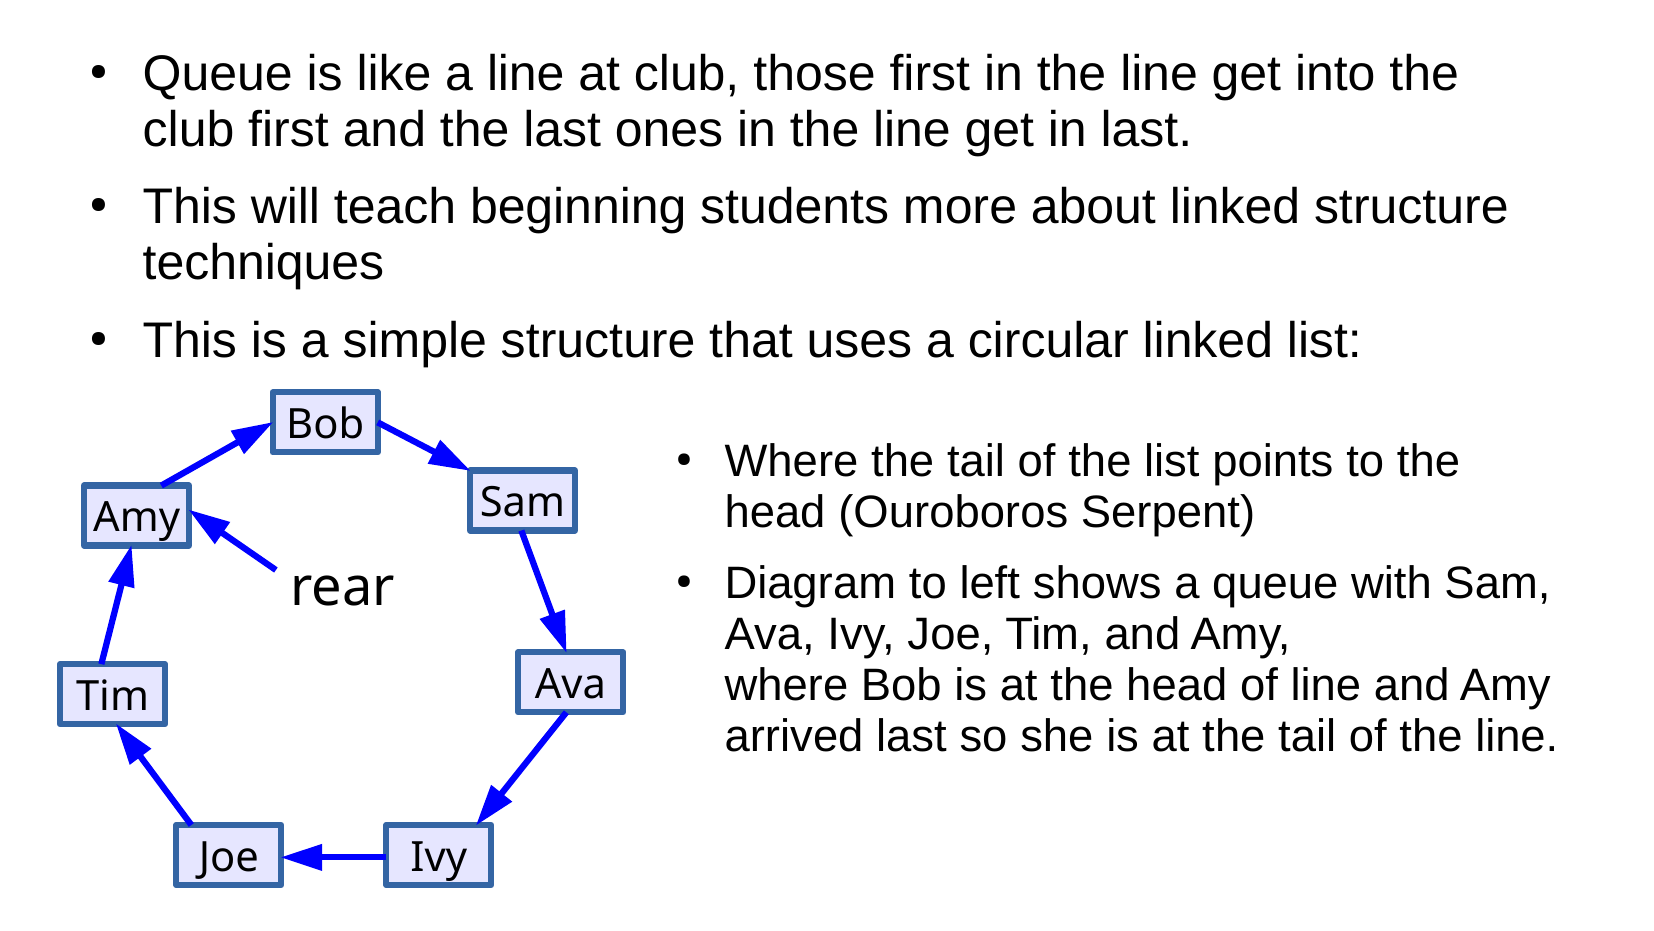

# Queue is like a line at club, those first in the line get into the club first and the last ones in the line get in last.
This will teach beginning students more about linked structure techniques
This is a simple structure that uses a circular linked list:
Bob
Where the tail of the list points to the head (Ouroboros Serpent)
Diagram to left shows a queue with Sam, Ava, Ivy, Joe, Tim, and Amy,
where Bob is at the head of line and Amy arrived last so she is at the tail of the line.
Sam
Amy
rear
Ava
Tim
Joe
Ivy